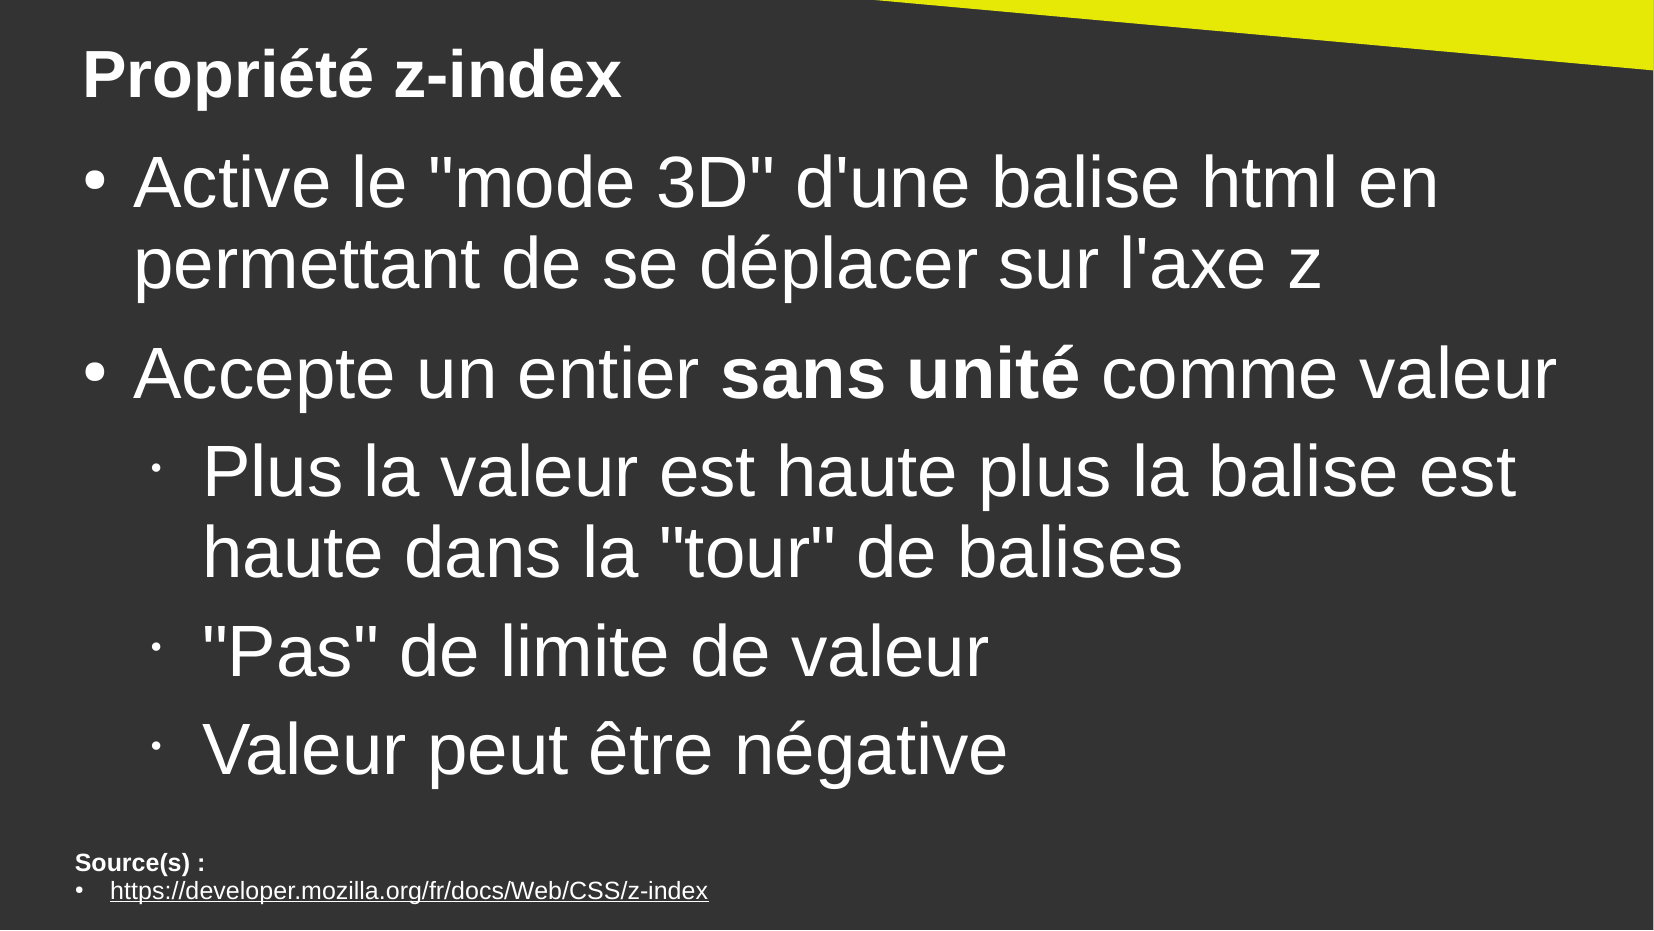

# Propriété z-index
Active le "mode 3D" d'une balise html en permettant de se déplacer sur l'axe z
Accepte un entier sans unité comme valeur
Plus la valeur est haute plus la balise est haute dans la "tour" de balises
"Pas" de limite de valeur
Valeur peut être négative
Source(s) :
https://developer.mozilla.org/fr/docs/Web/CSS/z-index